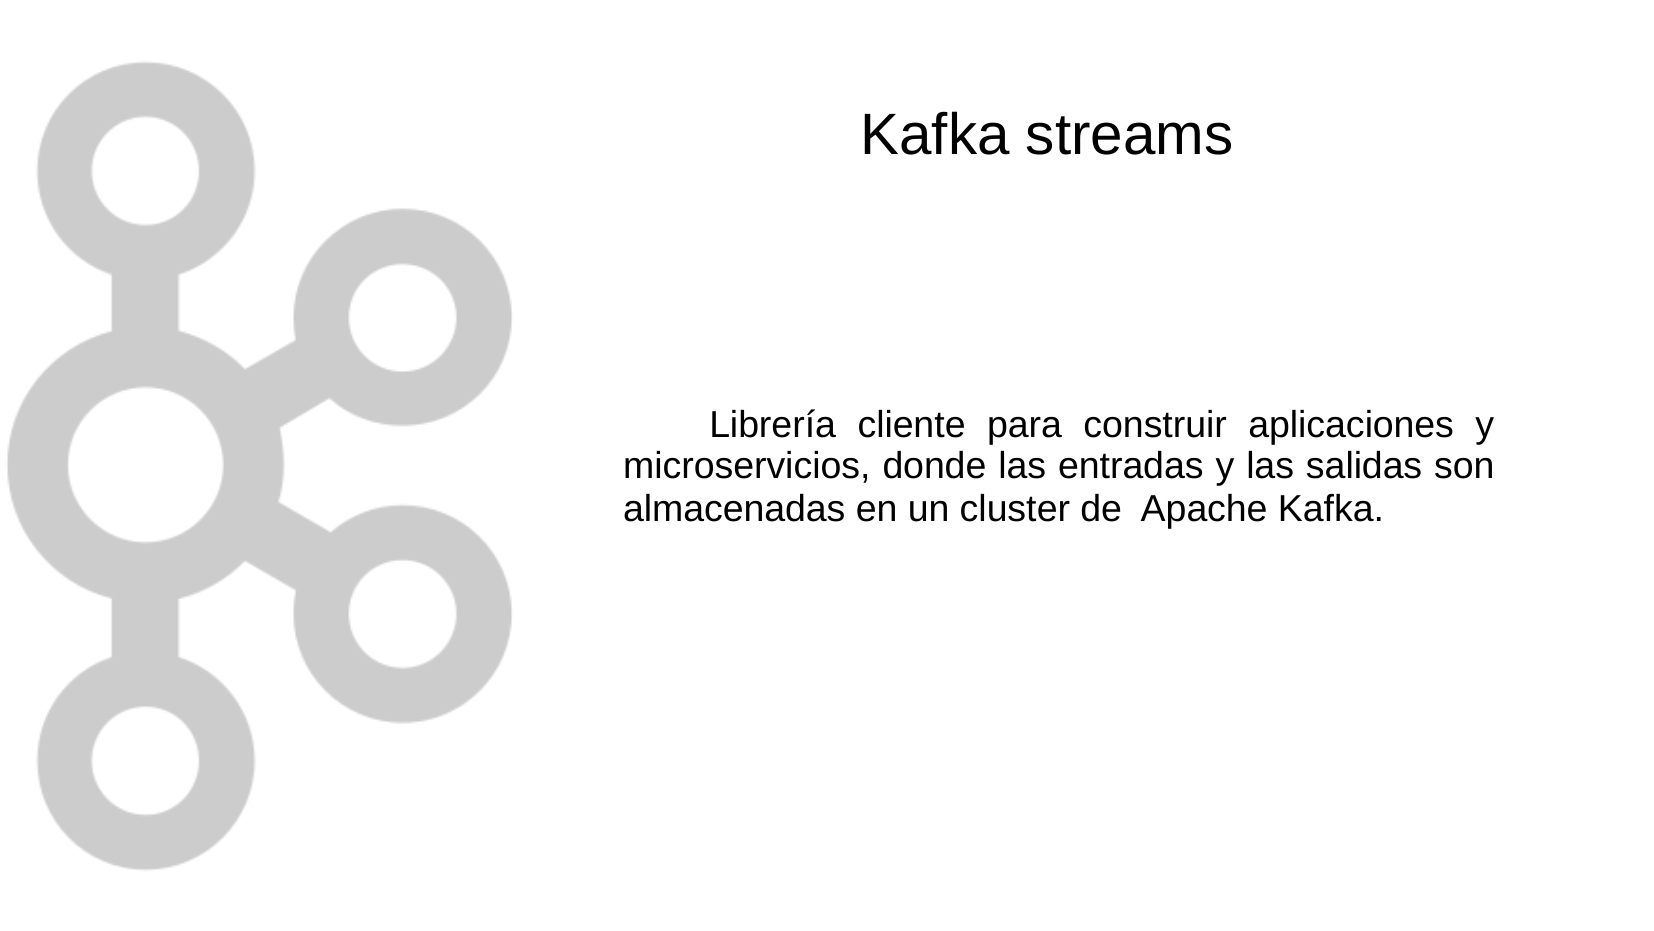

Kafka streams
 Librería cliente para construir aplicaciones y microservicios, donde las entradas y las salidas son almacenadas en un cluster de Apache Kafka.